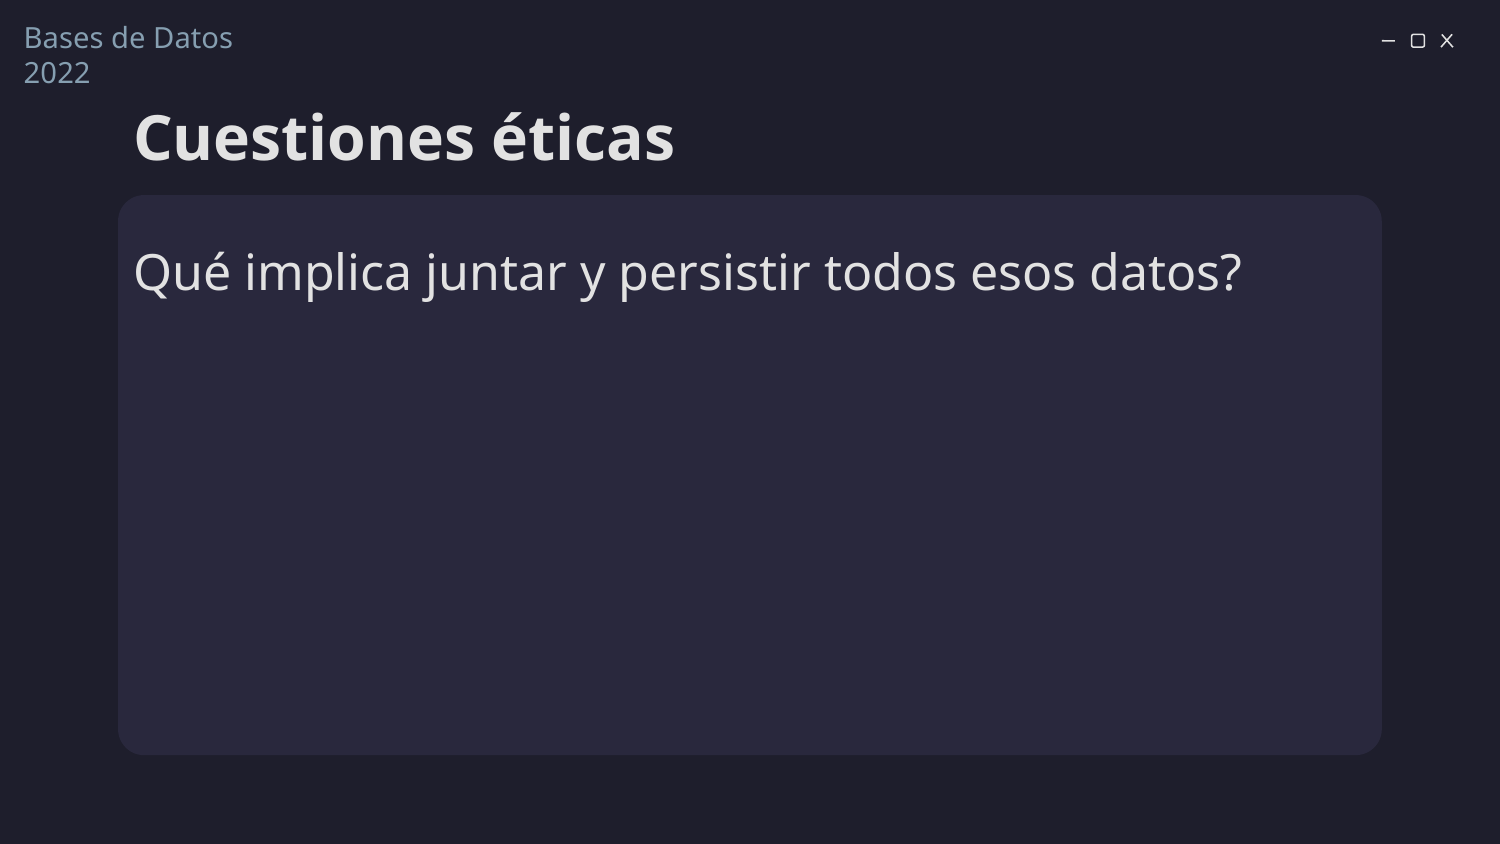

# Cuestiones éticas
Qué implica juntar y persistir todos esos datos?